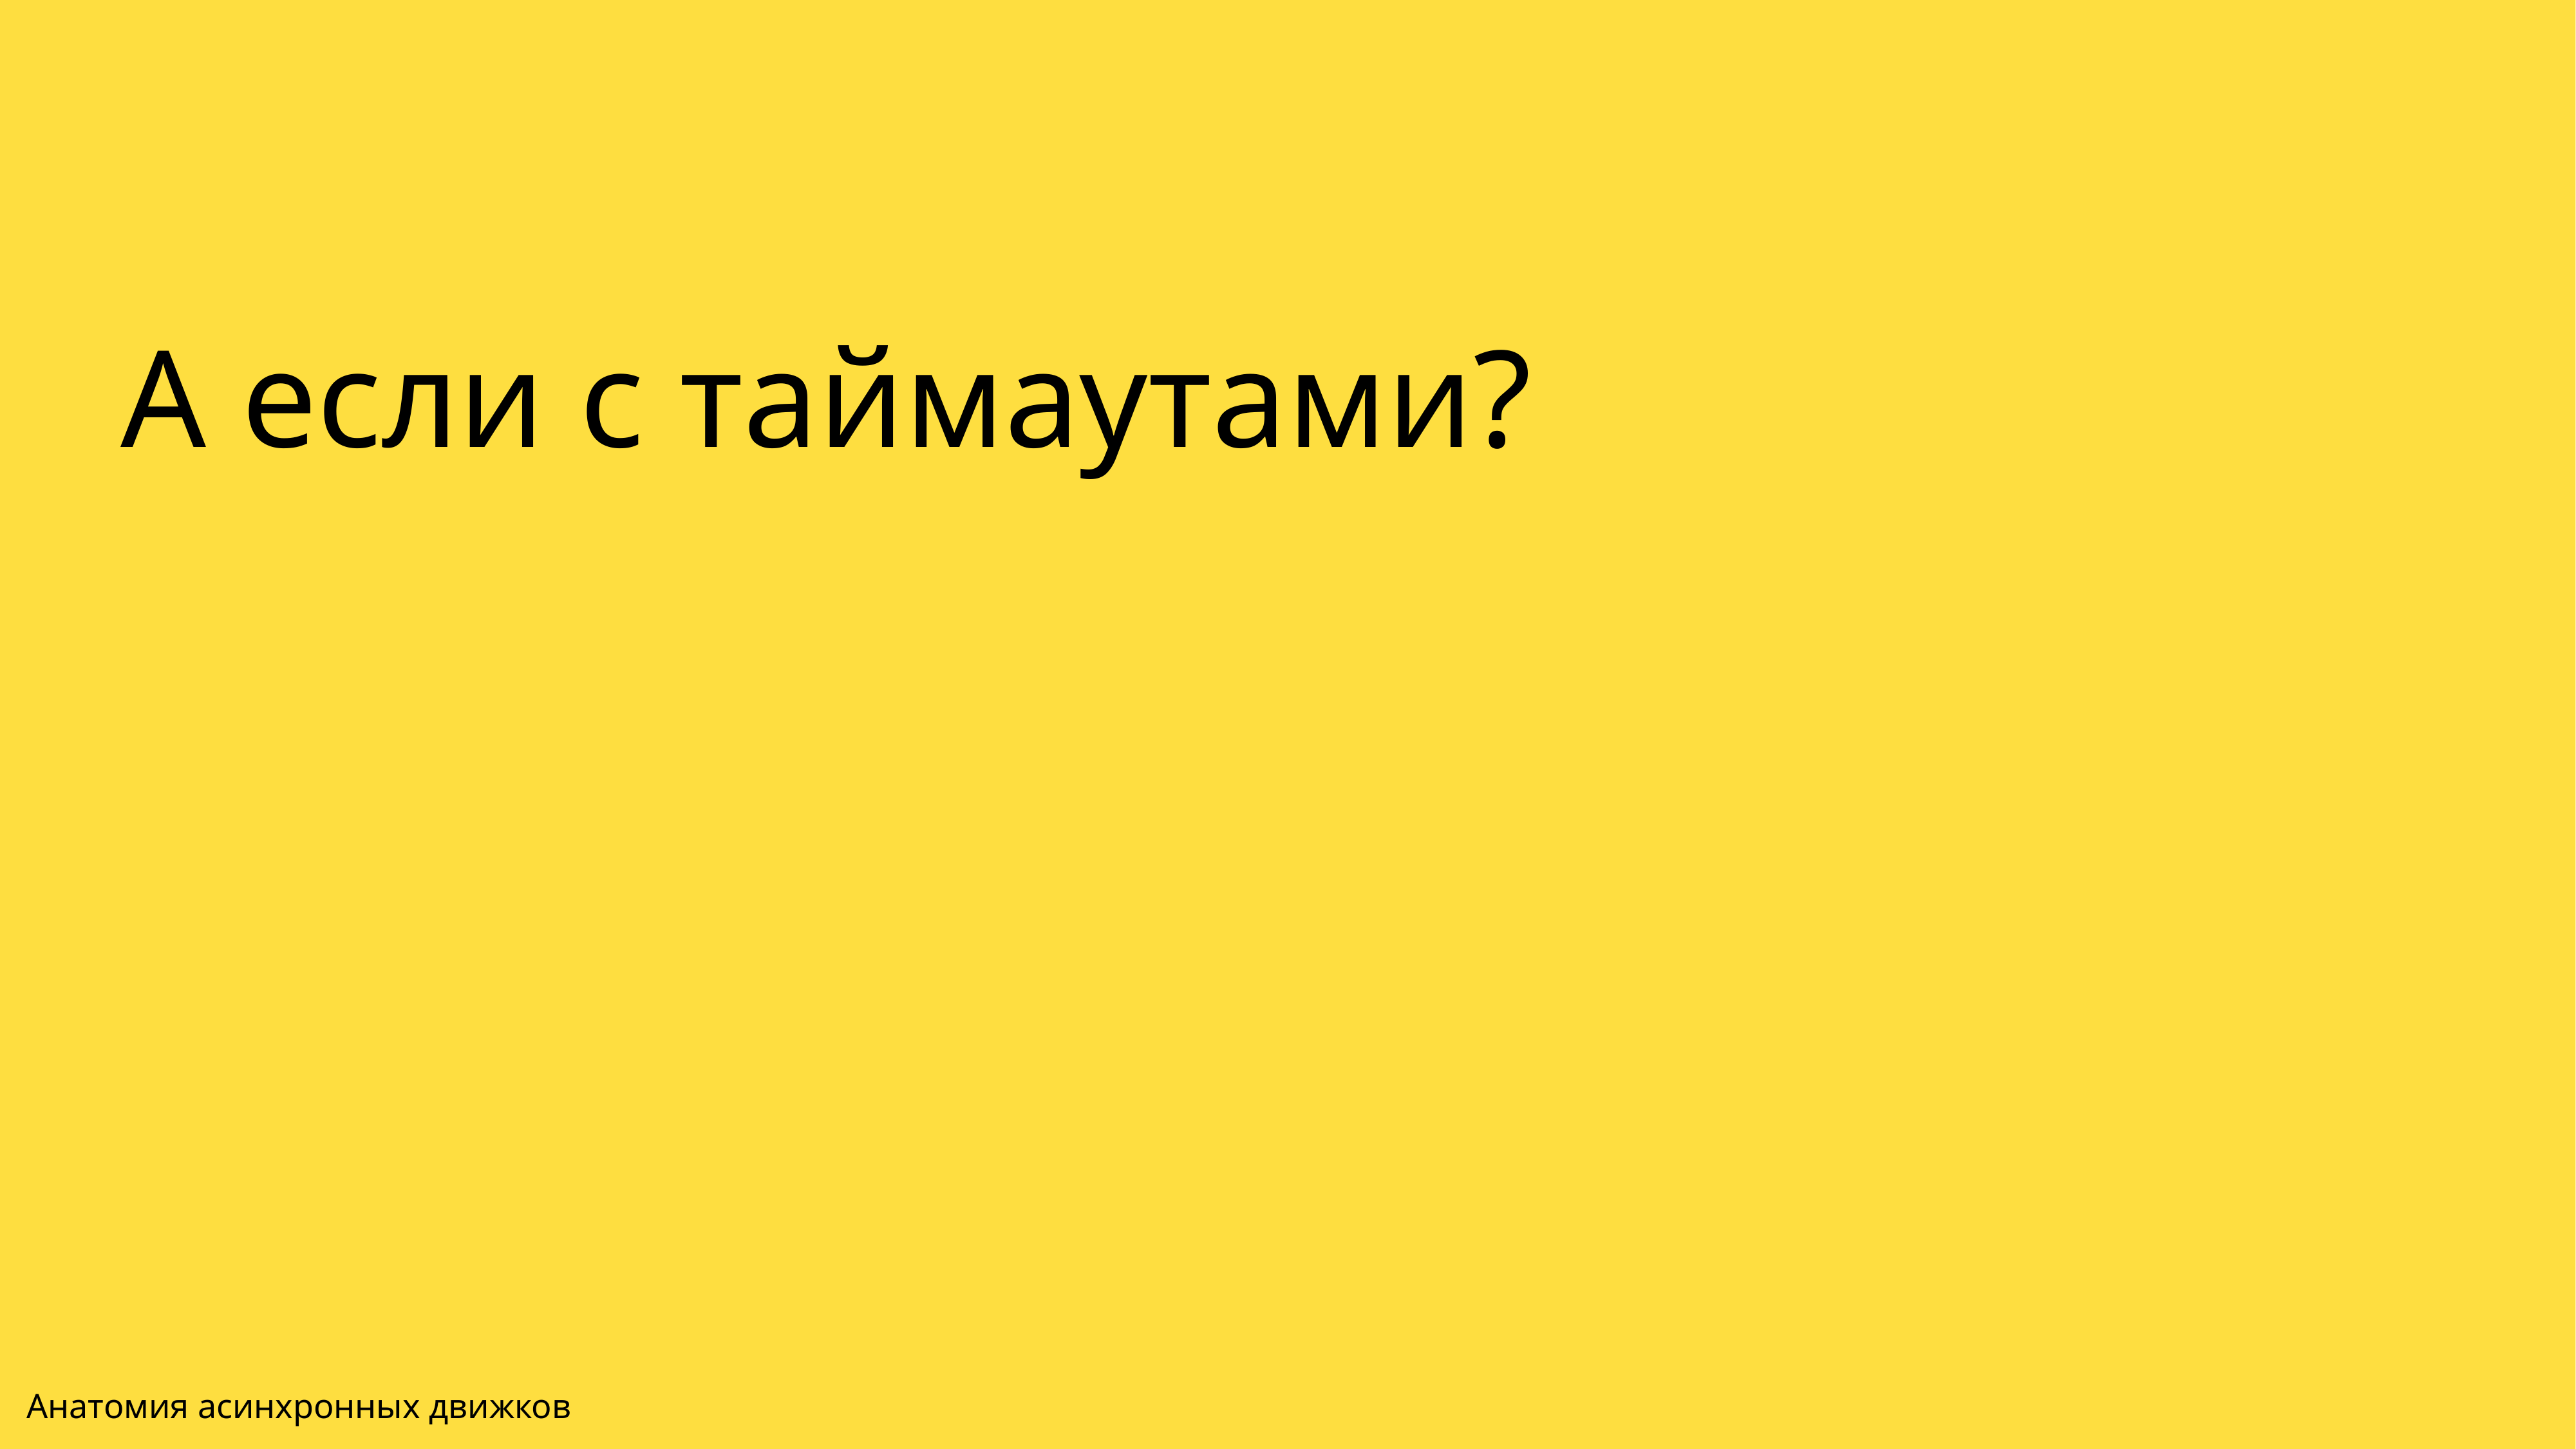

# А если с таймаутами?
Анатомия асинхронных движков